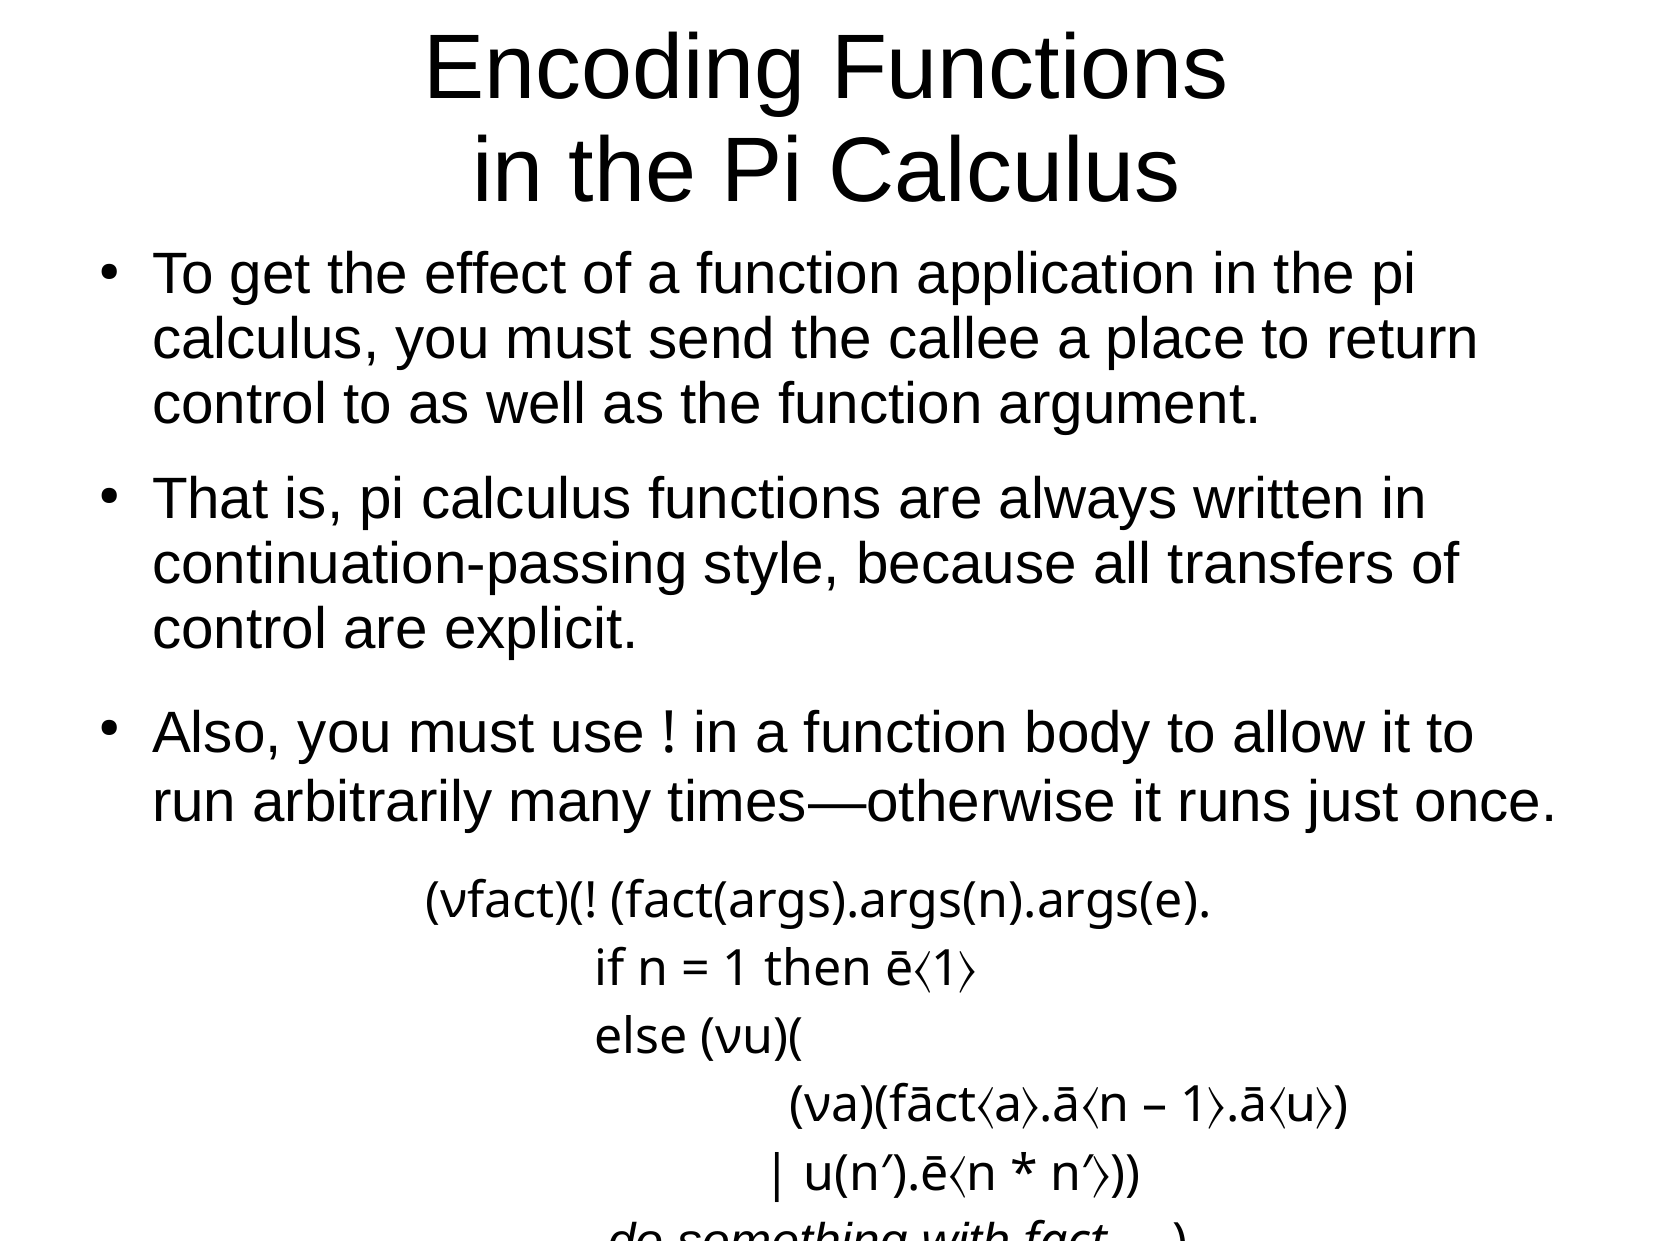

# Encoding Functions in the Pi Calculus
To get the effect of a function application in the pi calculus, you must send the callee a place to return control to as well as the function argument.
That is, pi calculus functions are always written in continuation-passing style, because all transfers of control are explicit.
Also, you must use ! in a function body to allow it to run arbitrarily many times—otherwise it runs just once.
 (νfact)(! (fact(args).args(n).args(e).
 if n = 1 then ē〈1〉
 else (νu)(
 (νa)(fāct〈a〉.ā〈n – 1〉.ā〈u〉)
 | u(n′).ē〈n * n′〉))
 … do something with fact … )